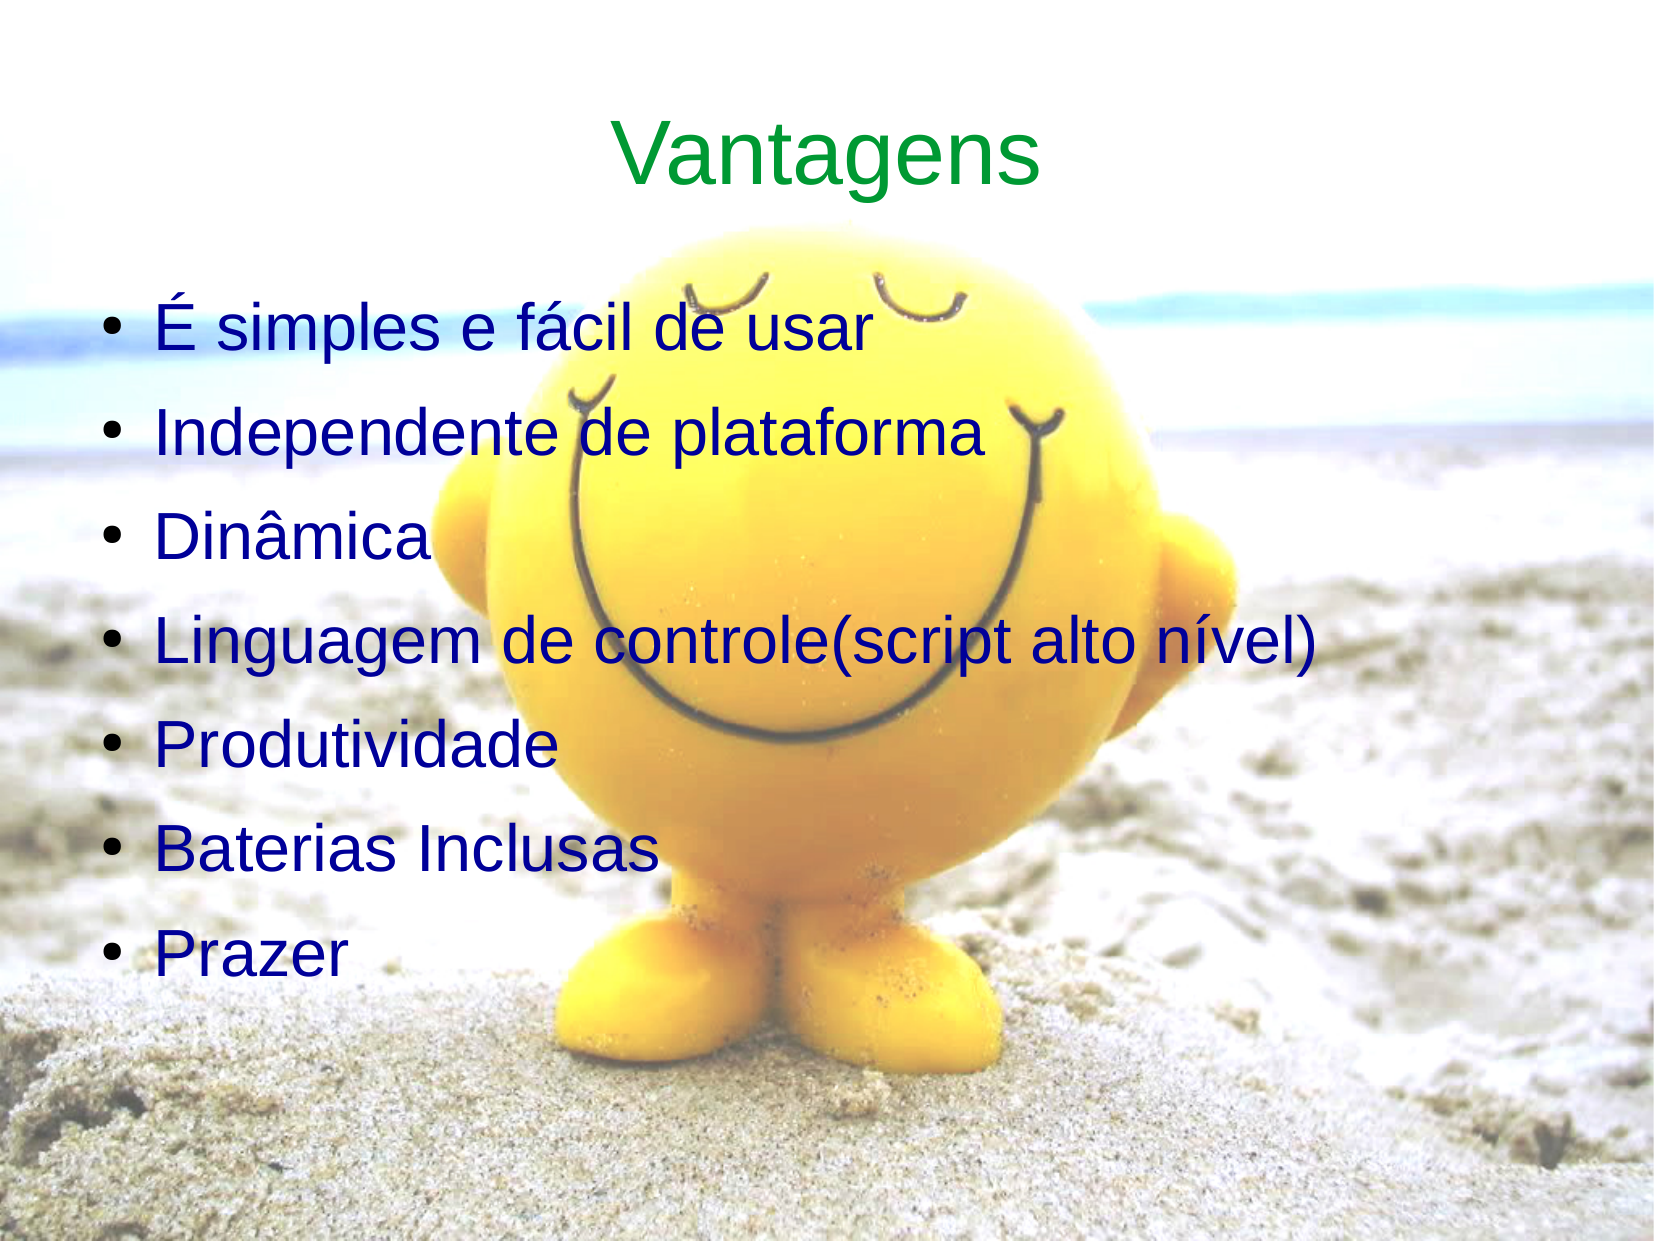

# Vantagens
É simples e fácil de usar
Independente de plataforma
Dinâmica
Linguagem de controle(script alto nível)
Produtividade
Baterias Inclusas
Prazer